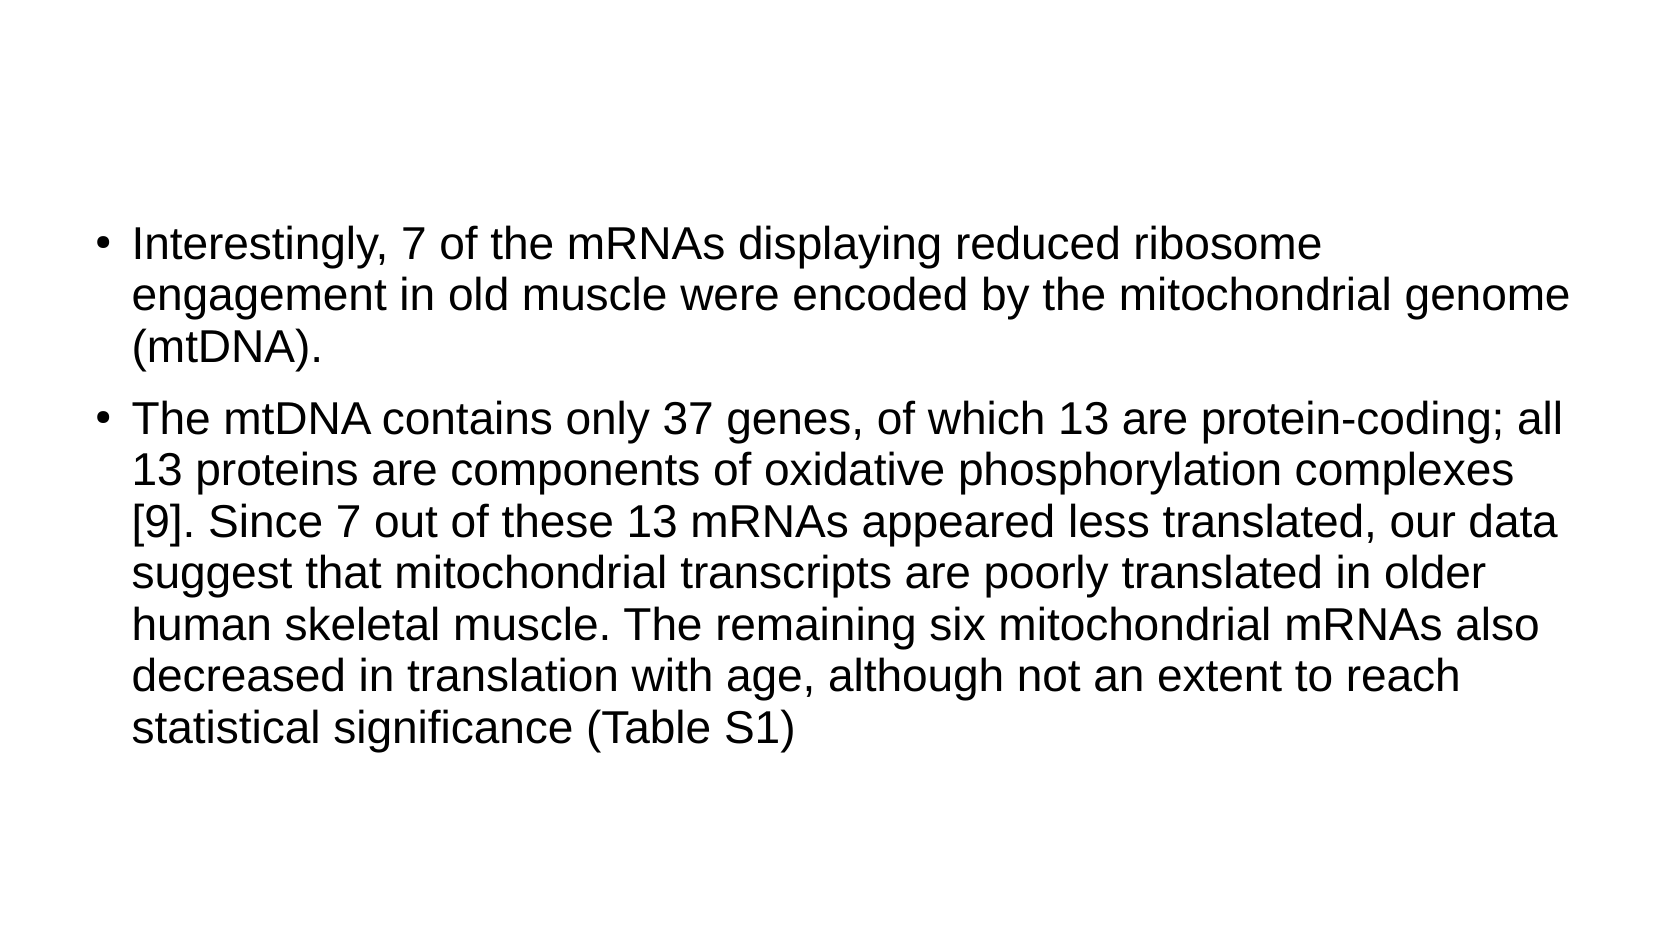

#
Interestingly, 7 of the mRNAs displaying reduced ribosome engagement in old muscle were encoded by the mitochondrial genome (mtDNA).
The mtDNA contains only 37 genes, of which 13 are protein-coding; all 13 proteins are components of oxidative phosphorylation complexes [9]. Since 7 out of these 13 mRNAs appeared less translated, our data suggest that mitochondrial transcripts are poorly translated in older human skeletal muscle. The remaining six mitochondrial mRNAs also decreased in translation with age, although not an extent to reach statistical significance (Table S1)